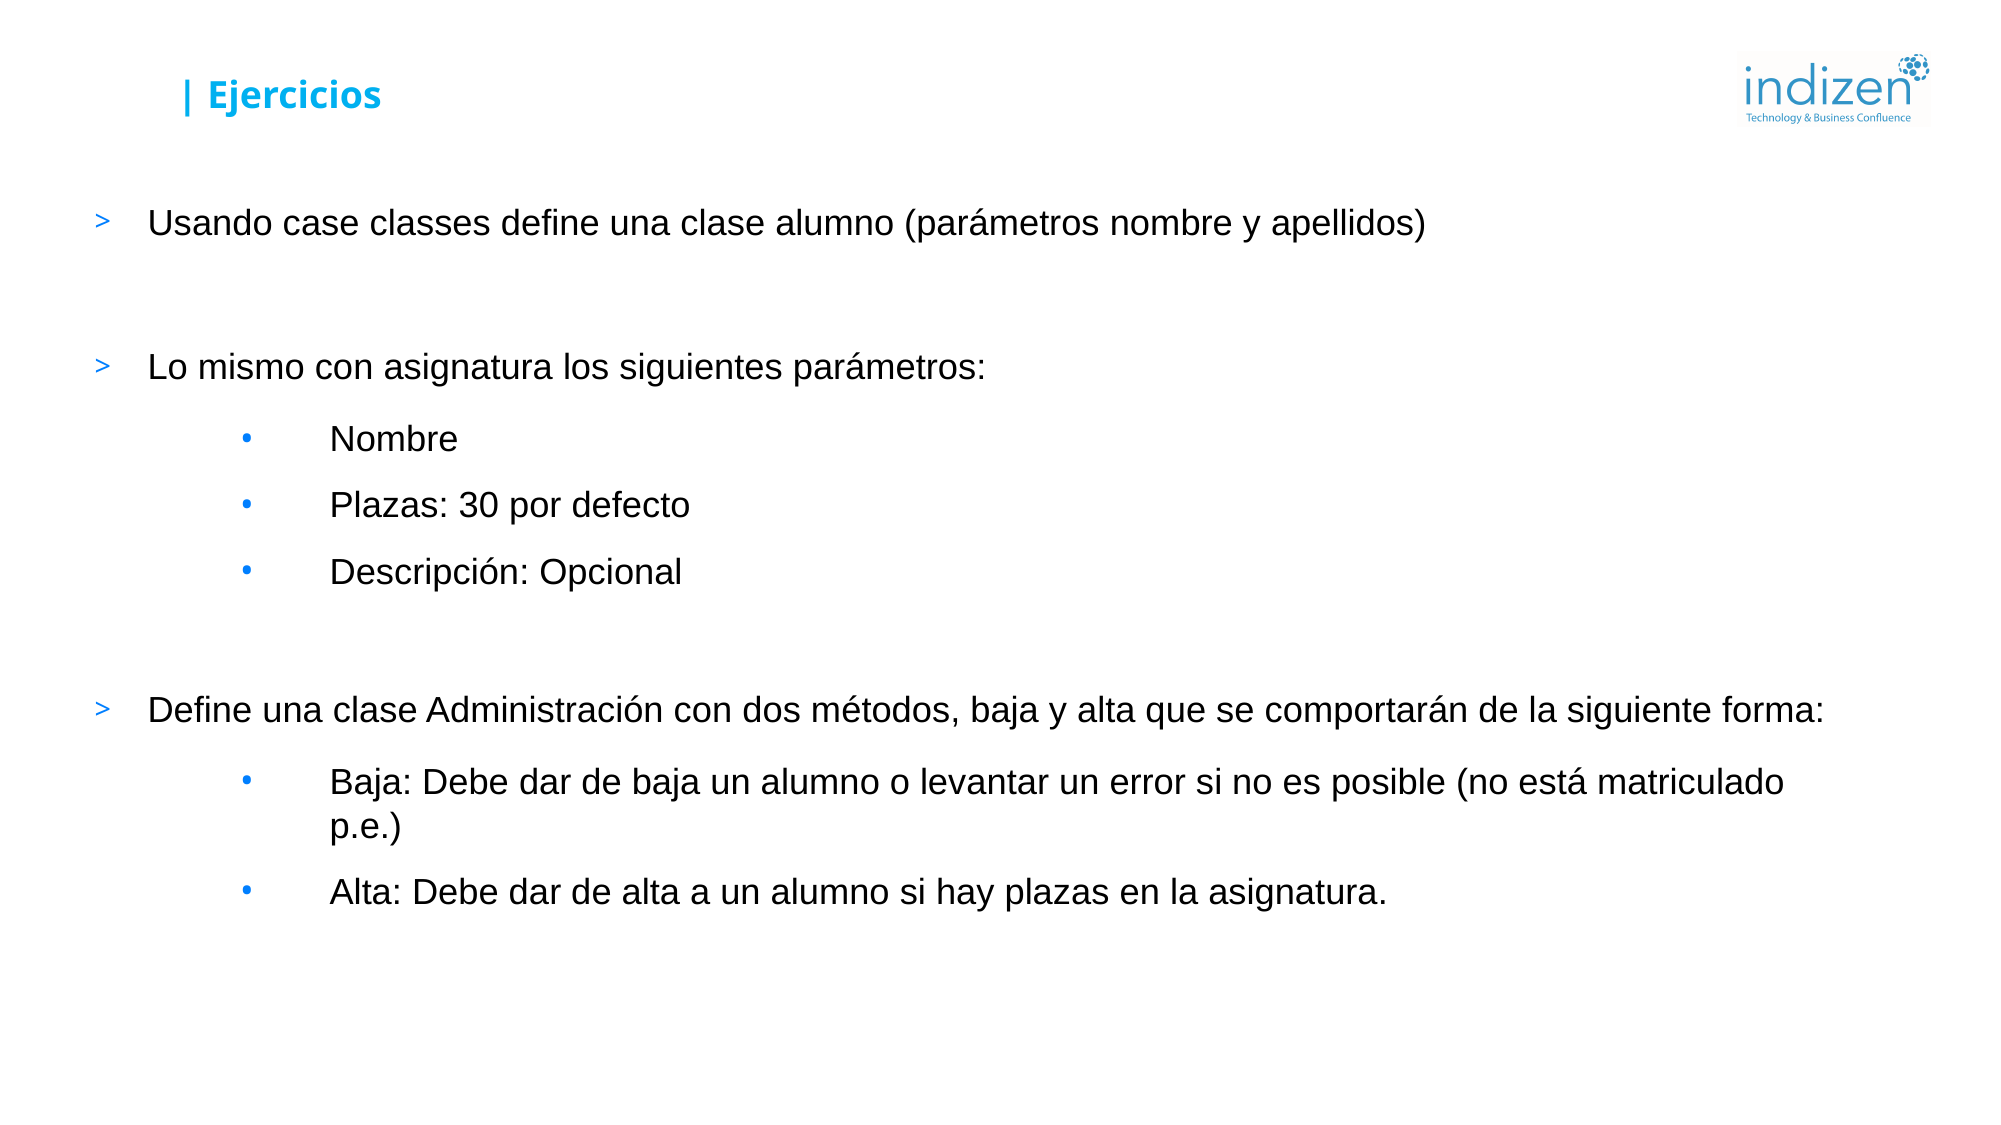

| Ejercicios
Usando case classes define una clase alumno (parámetros nombre y apellidos)
Lo mismo con asignatura los siguientes parámetros:
Nombre
Plazas: 30 por defecto
Descripción: Opcional
Define una clase Administración con dos métodos, baja y alta que se comportarán de la siguiente forma:
Baja: Debe dar de baja un alumno o levantar un error si no es posible (no está matriculado p.e.)
Alta: Debe dar de alta a un alumno si hay plazas en la asignatura.